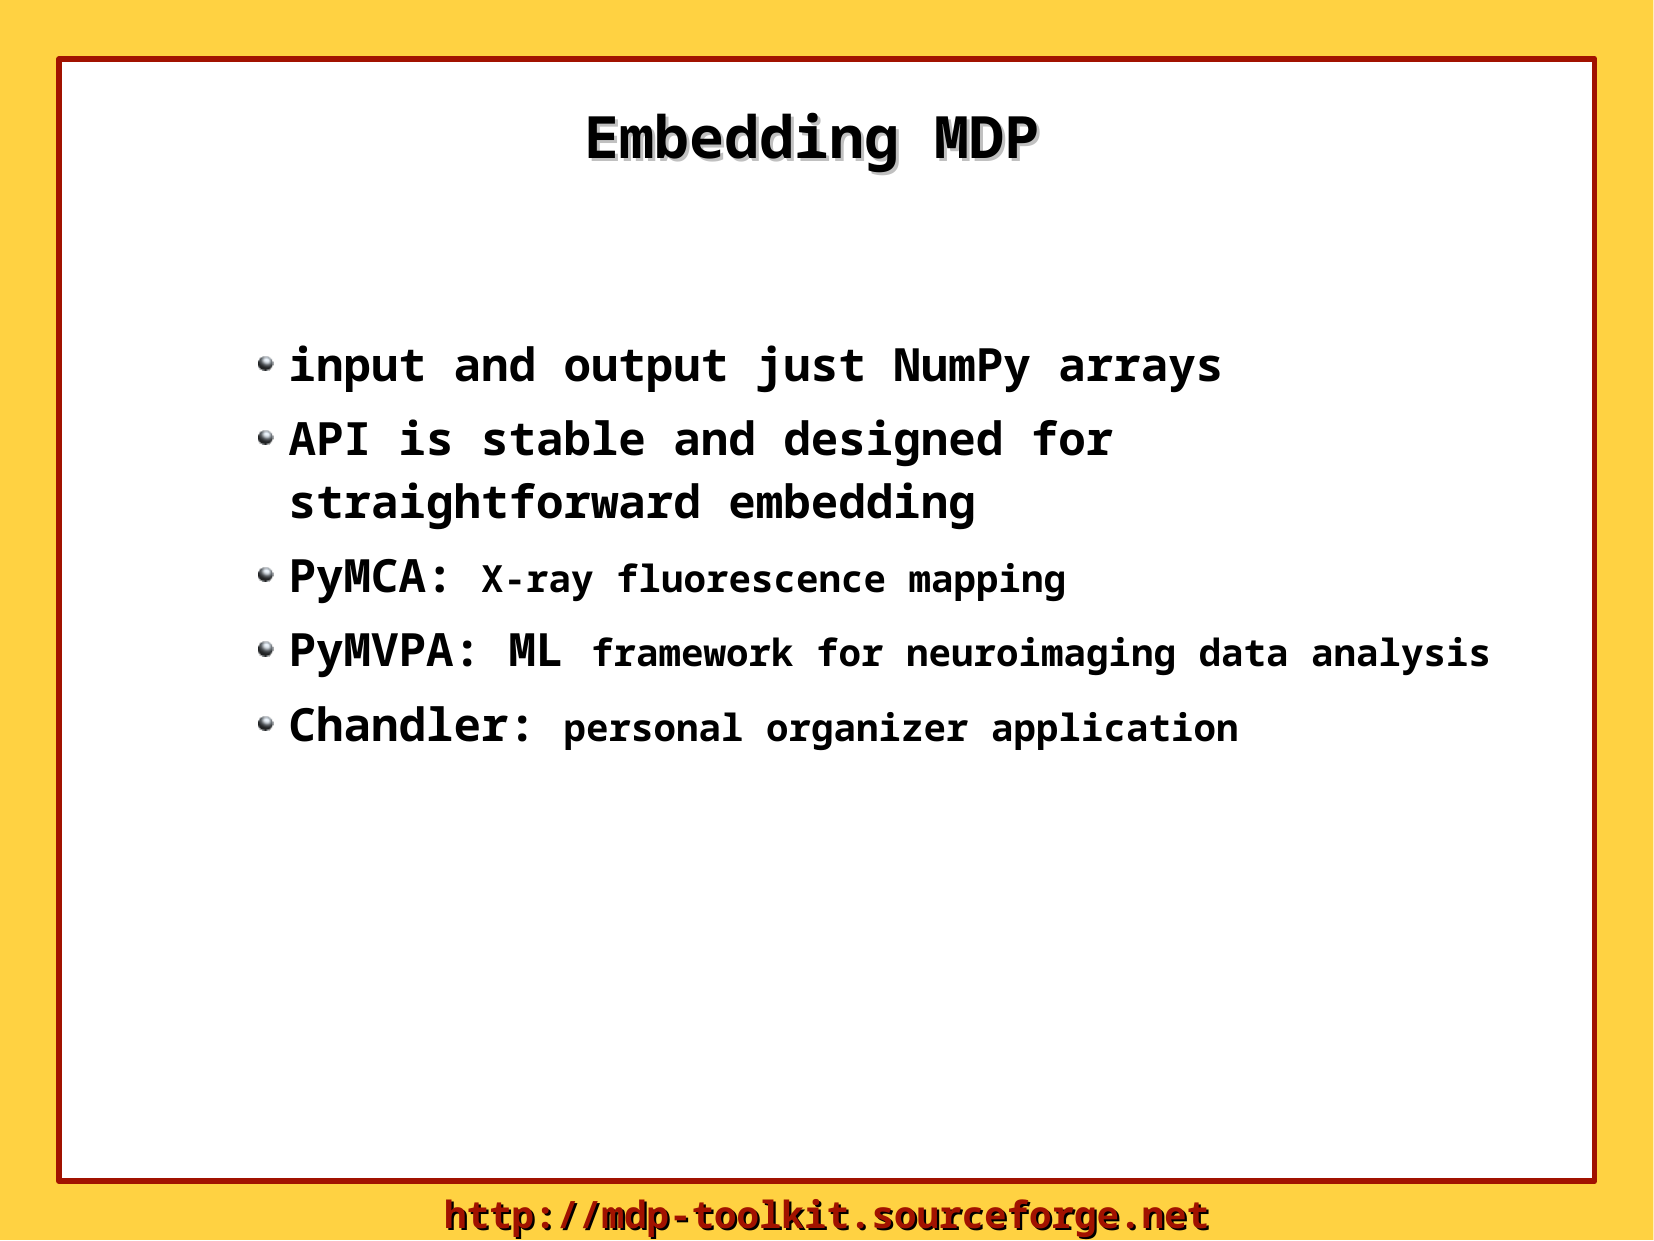

Embedding MDP
input and output just NumPy arrays
API is stable and designed for
straightforward embedding
PyMCA: X-ray fluorescence mapping
PyMVPA: ML framework for neuroimaging data analysis
Chandler: personal organizer application